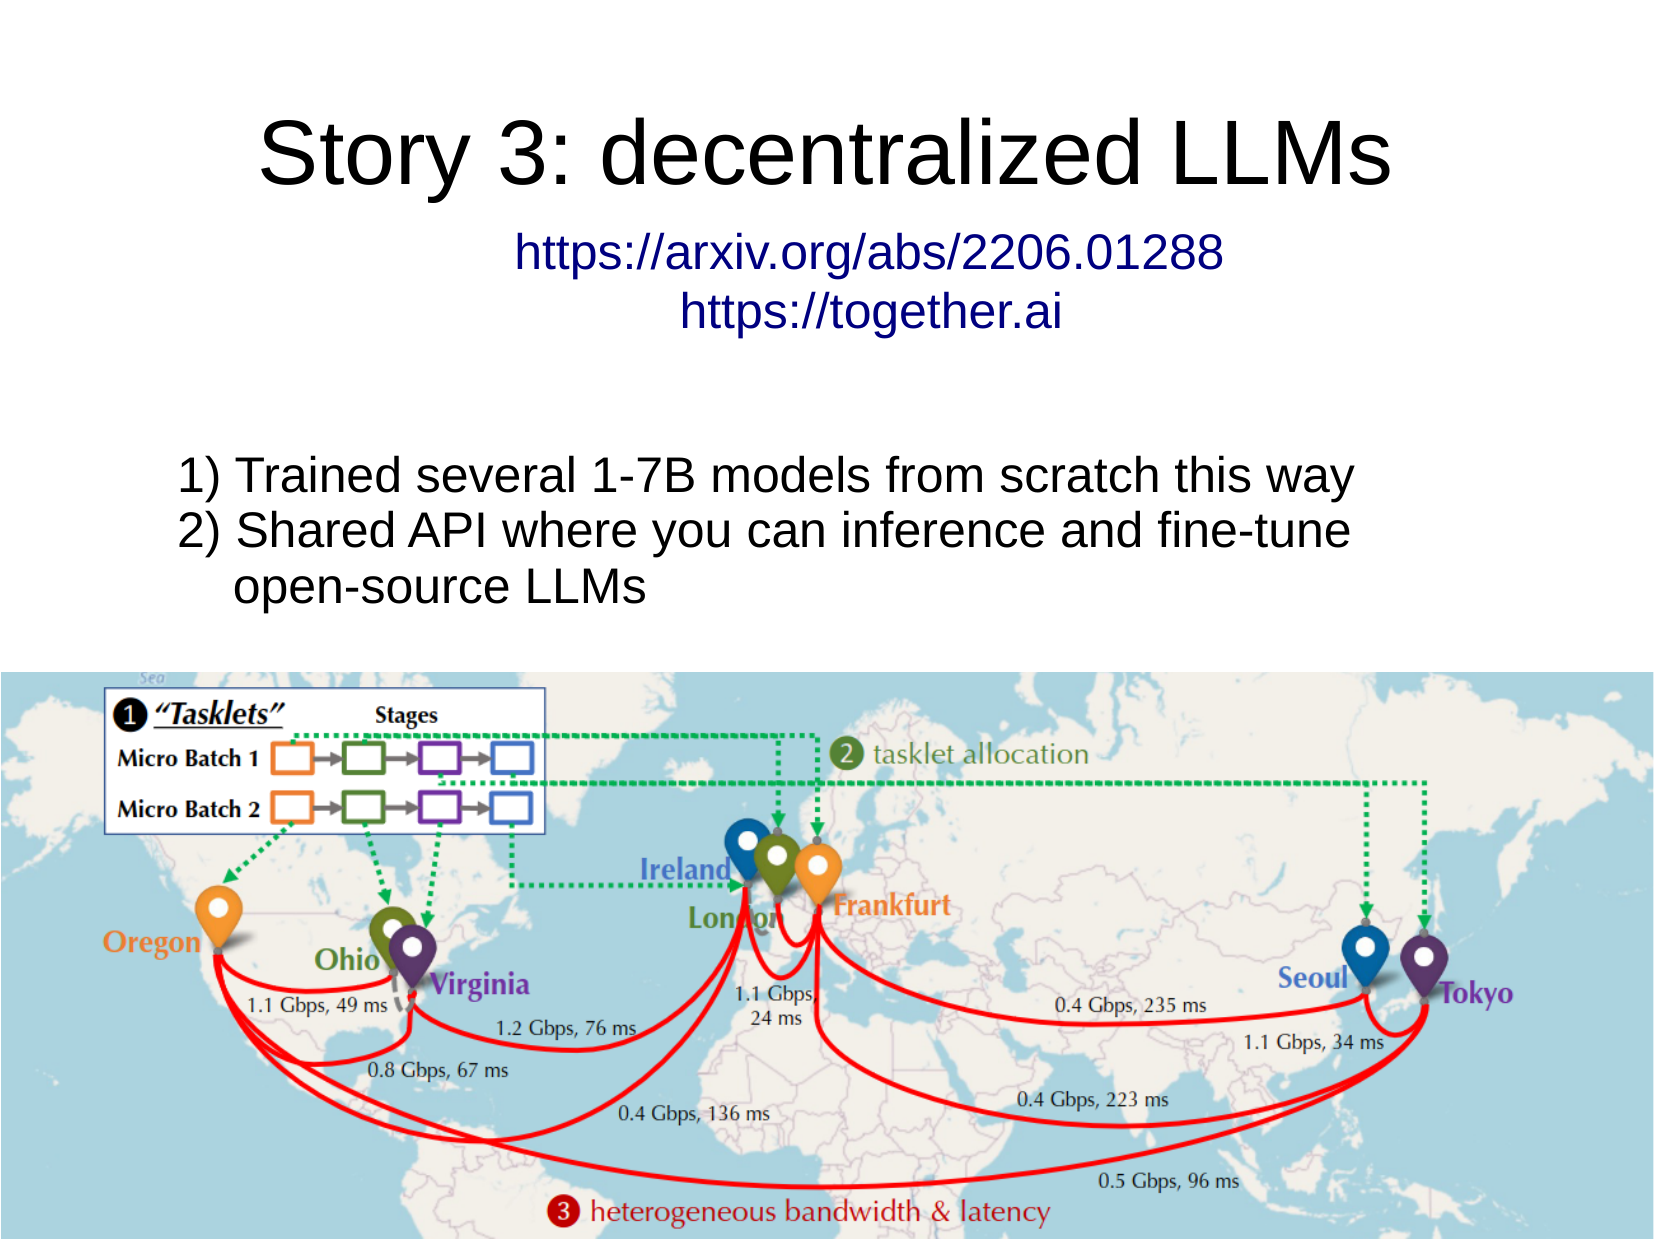

# Story 3: decentralized LLMs
https://arxiv.org/abs/2206.01288
https://together.ai
1) Trained several 1-7B models from scratch this way
2) Shared API where you can inference and fine-tune
 open-source LLMs